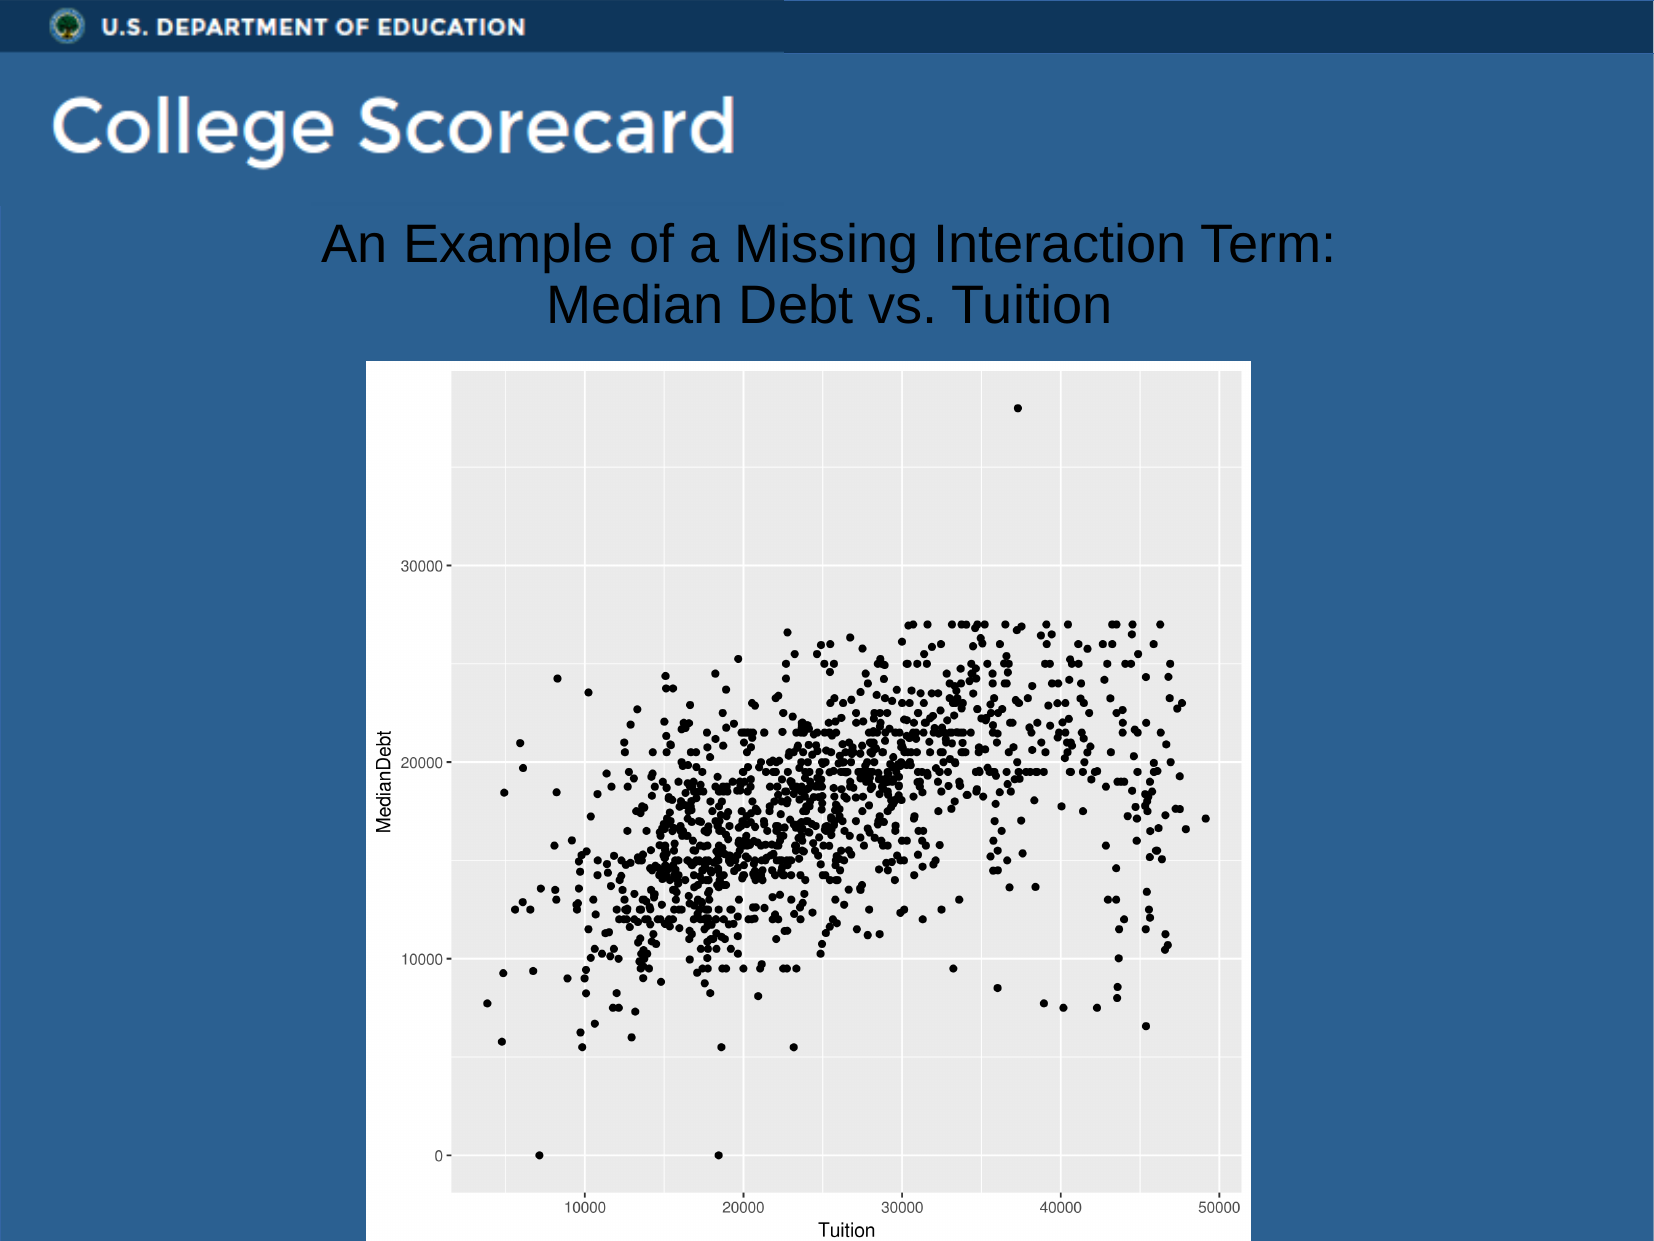

An Example of a Missing Interaction Term:
Median Debt vs. Tuition